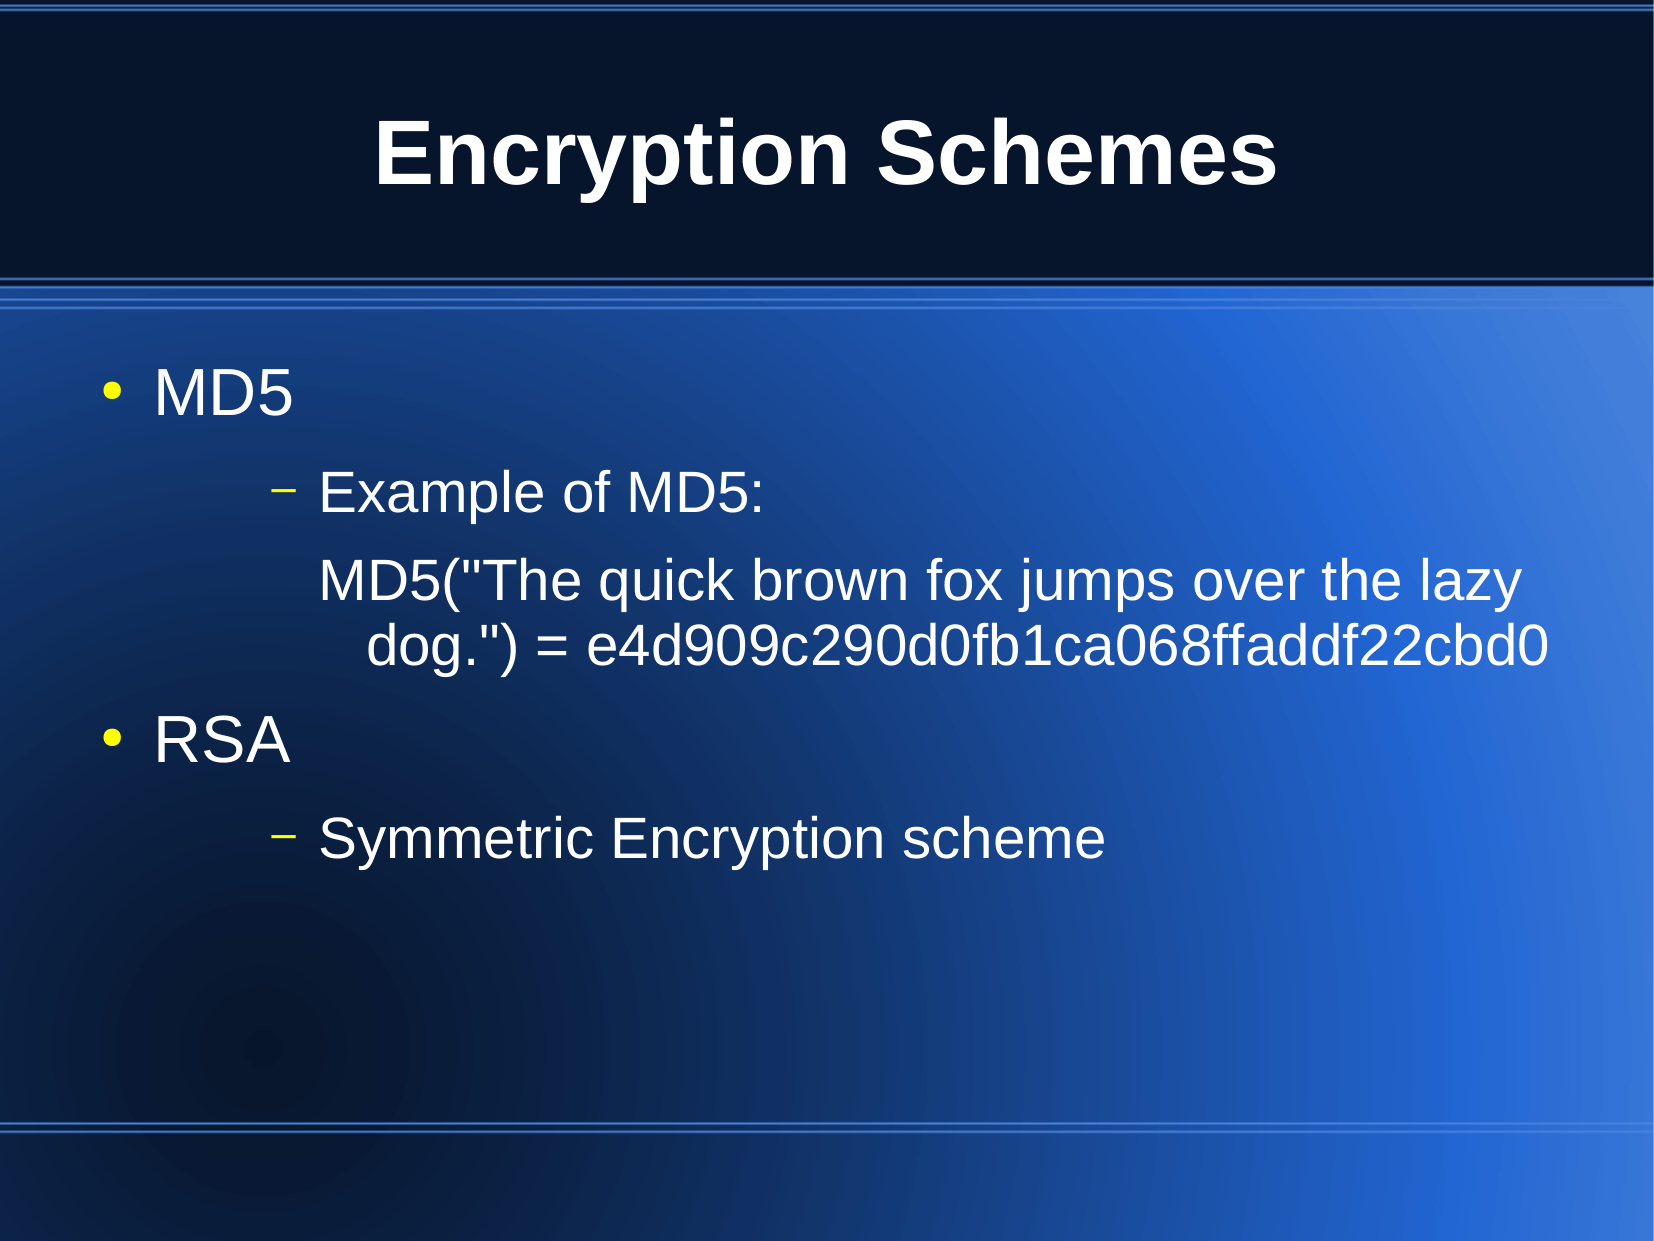

# Encryption Schemes
MD5
Example of MD5:
MD5("The quick brown fox jumps over the lazy dog.") = e4d909c290d0fb1ca068ffaddf22cbd0
RSA
Symmetric Encryption scheme